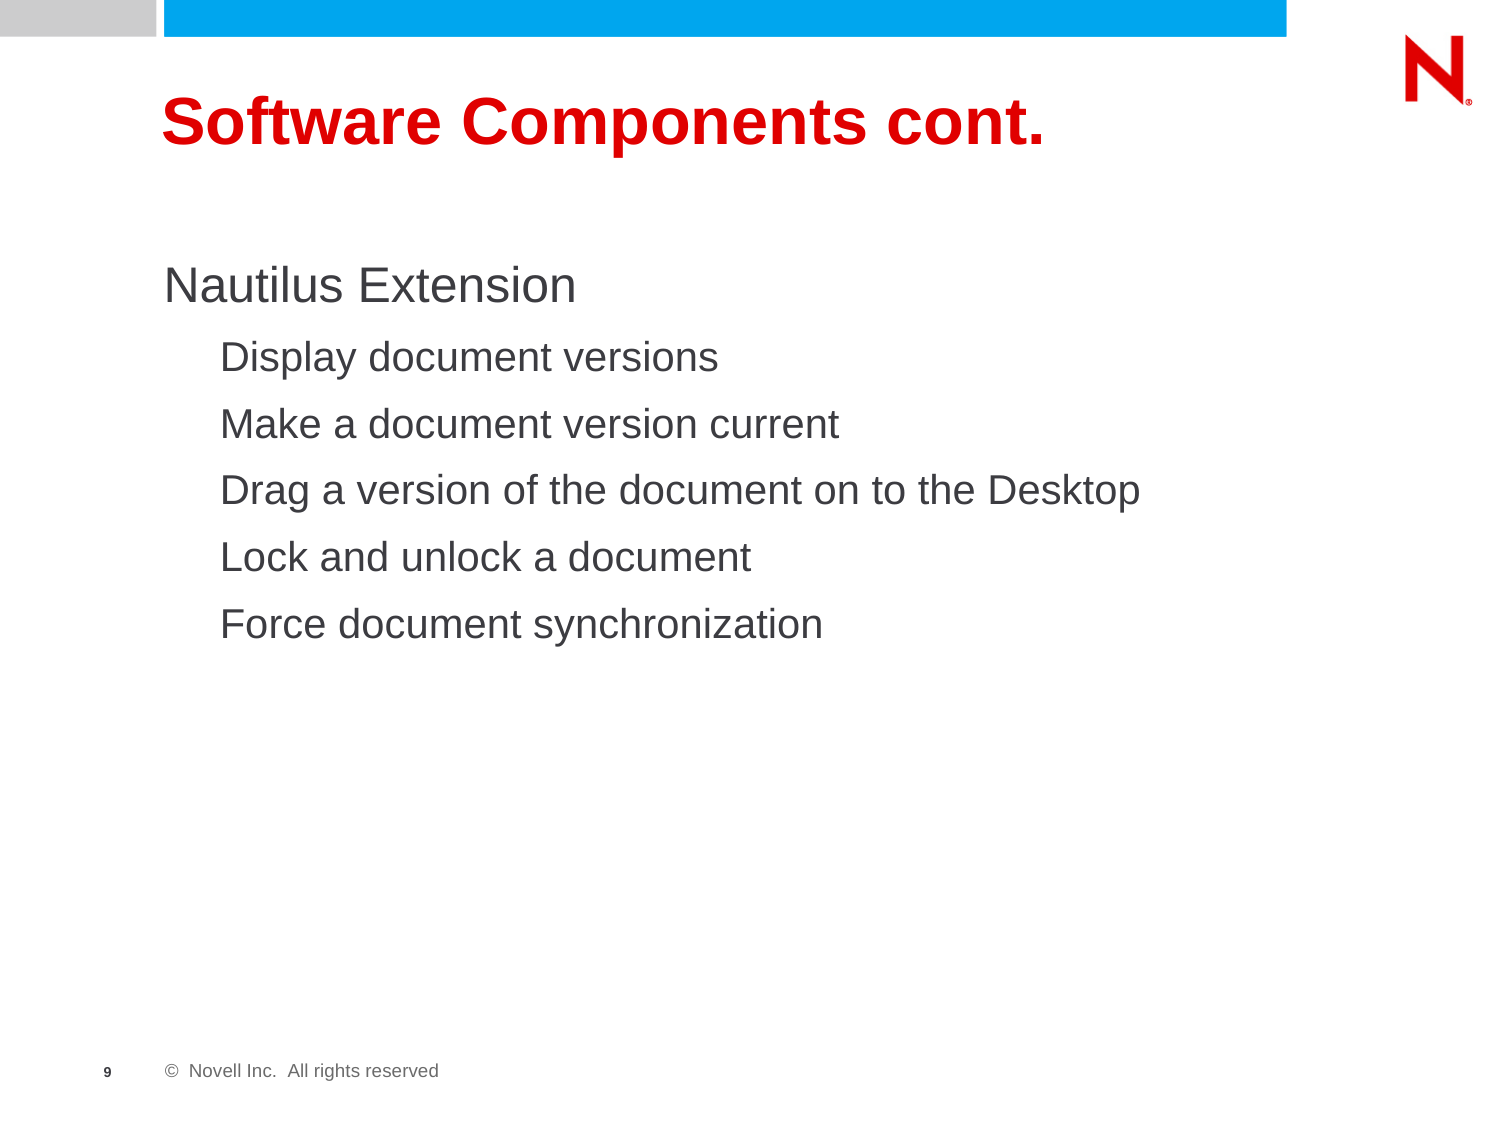

# Software Components cont.
Nautilus Extension
Display document versions
Make a document version current
Drag a version of the document on to the Desktop
Lock and unlock a document
Force document synchronization